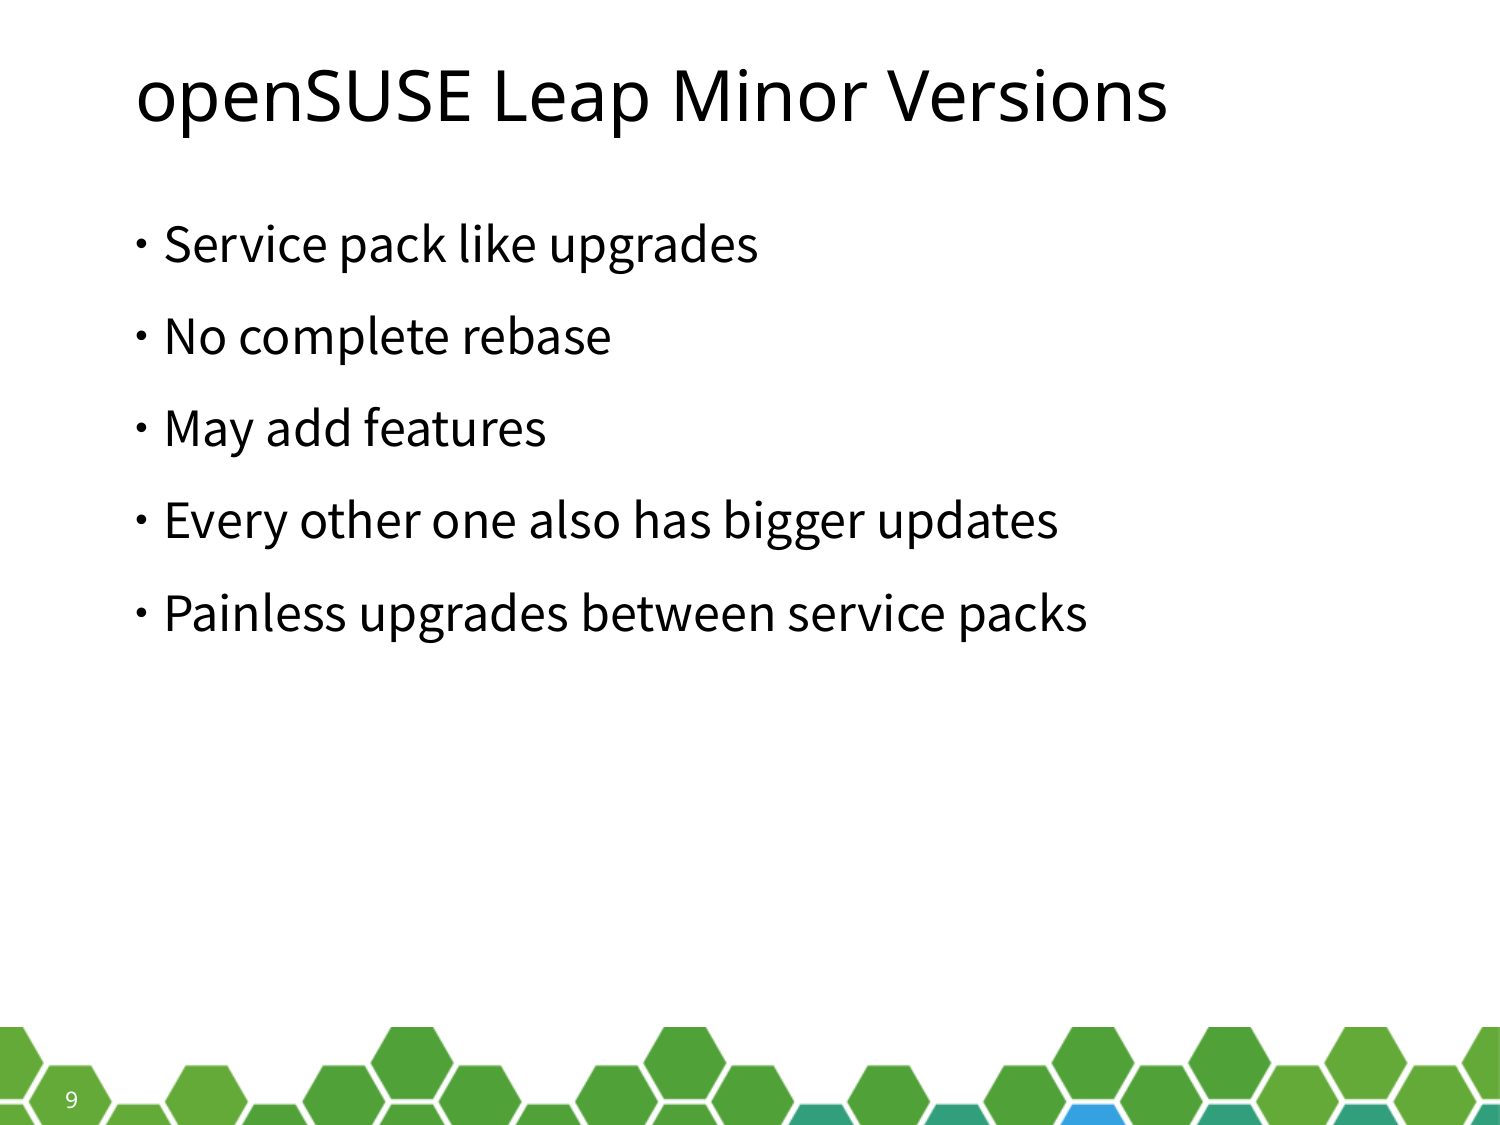

# openSUSE Leap Minor Versions
Service pack like upgrades
No complete rebase
May add features
Every other one also has bigger updates
Painless upgrades between service packs